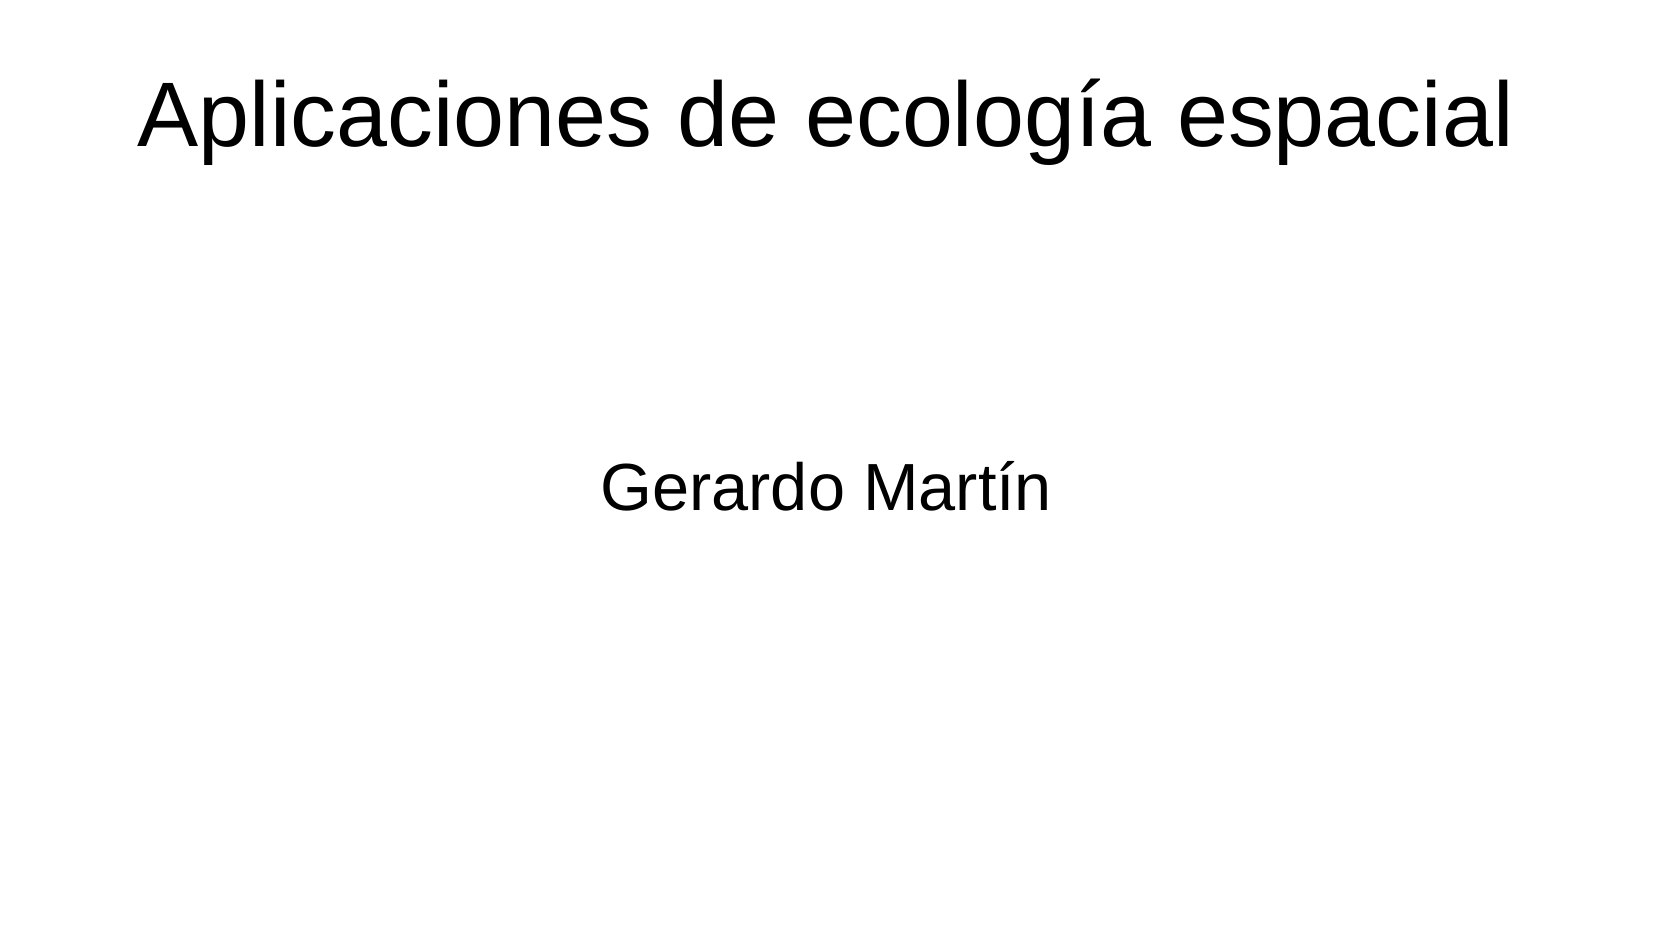

# Aplicaciones de ecología espacial
Gerardo Martín